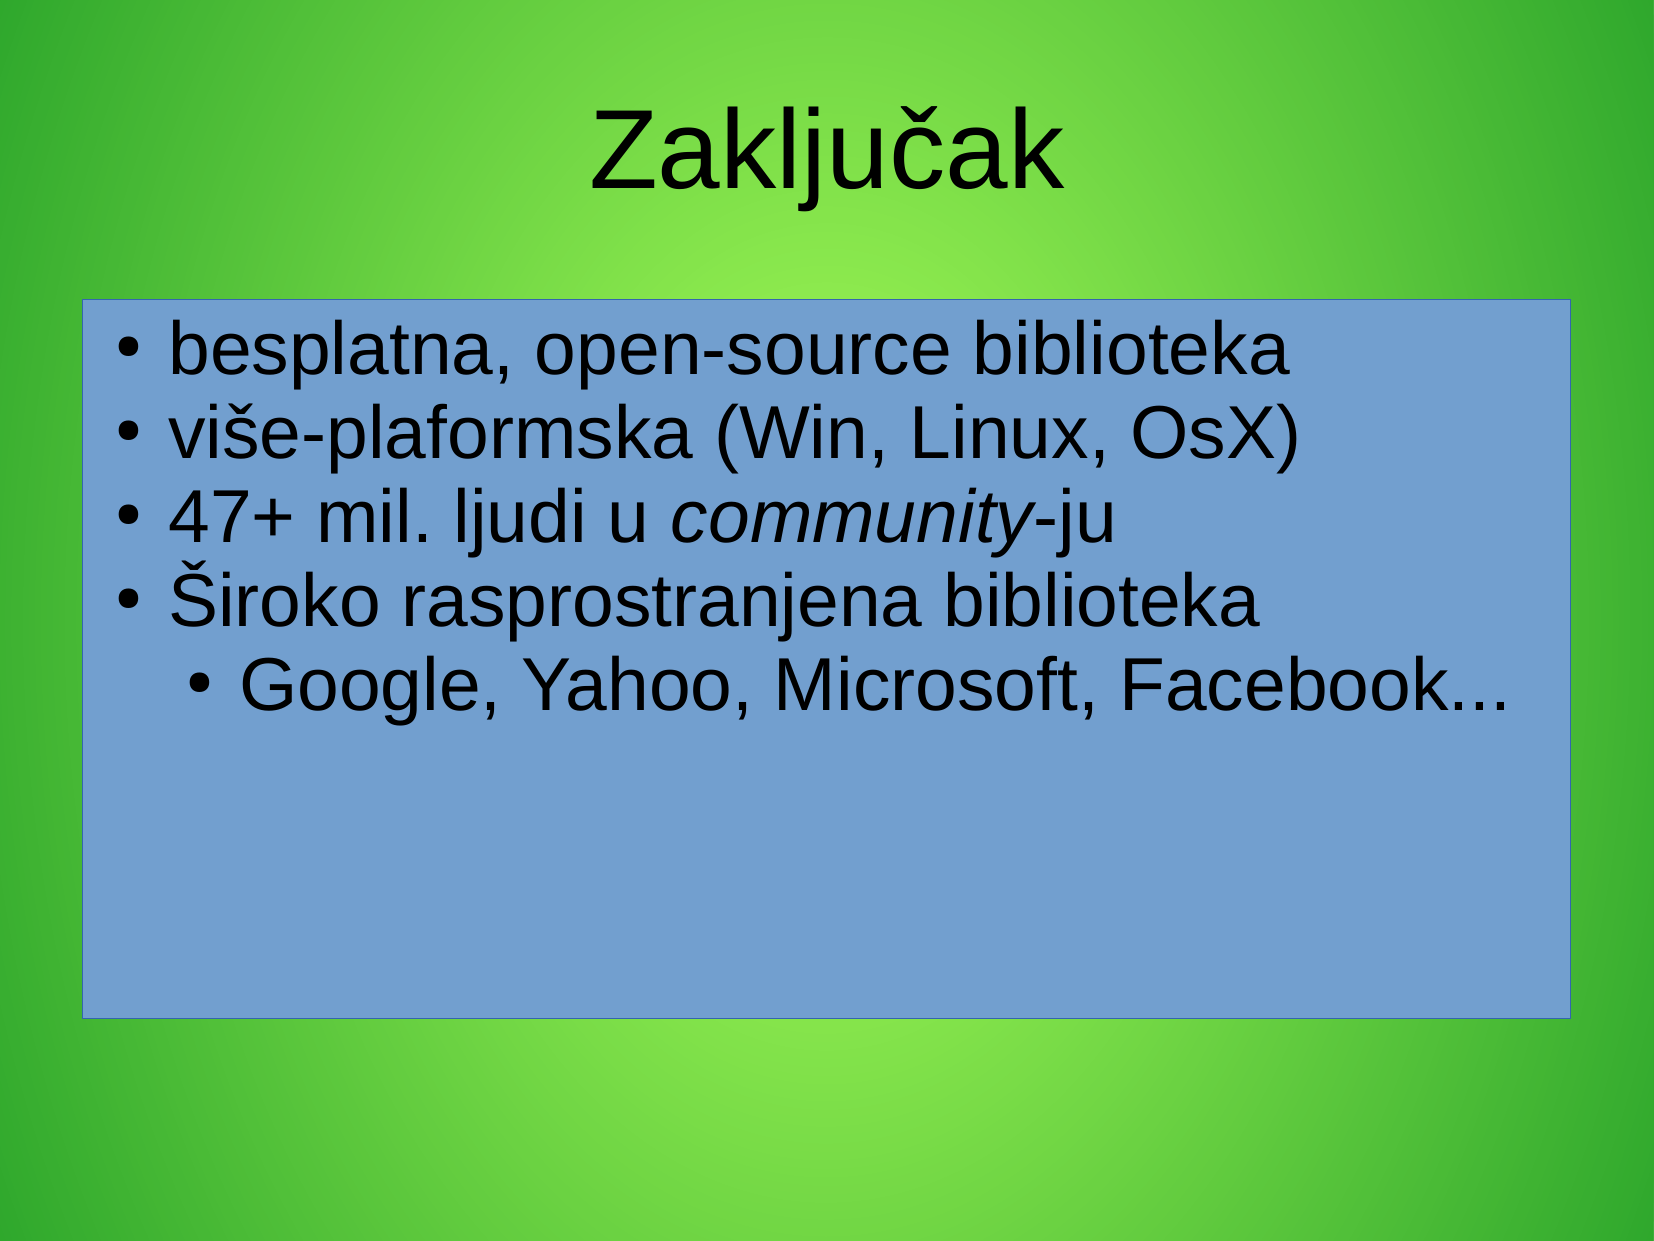

# Zaključak
besplatna, open-source biblioteka
više-plaformska (Win, Linux, OsX)
47+ mil. ljudi u community-ju
Široko rasprostranjena biblioteka
Google, Yahoo, Microsoft, Facebook...